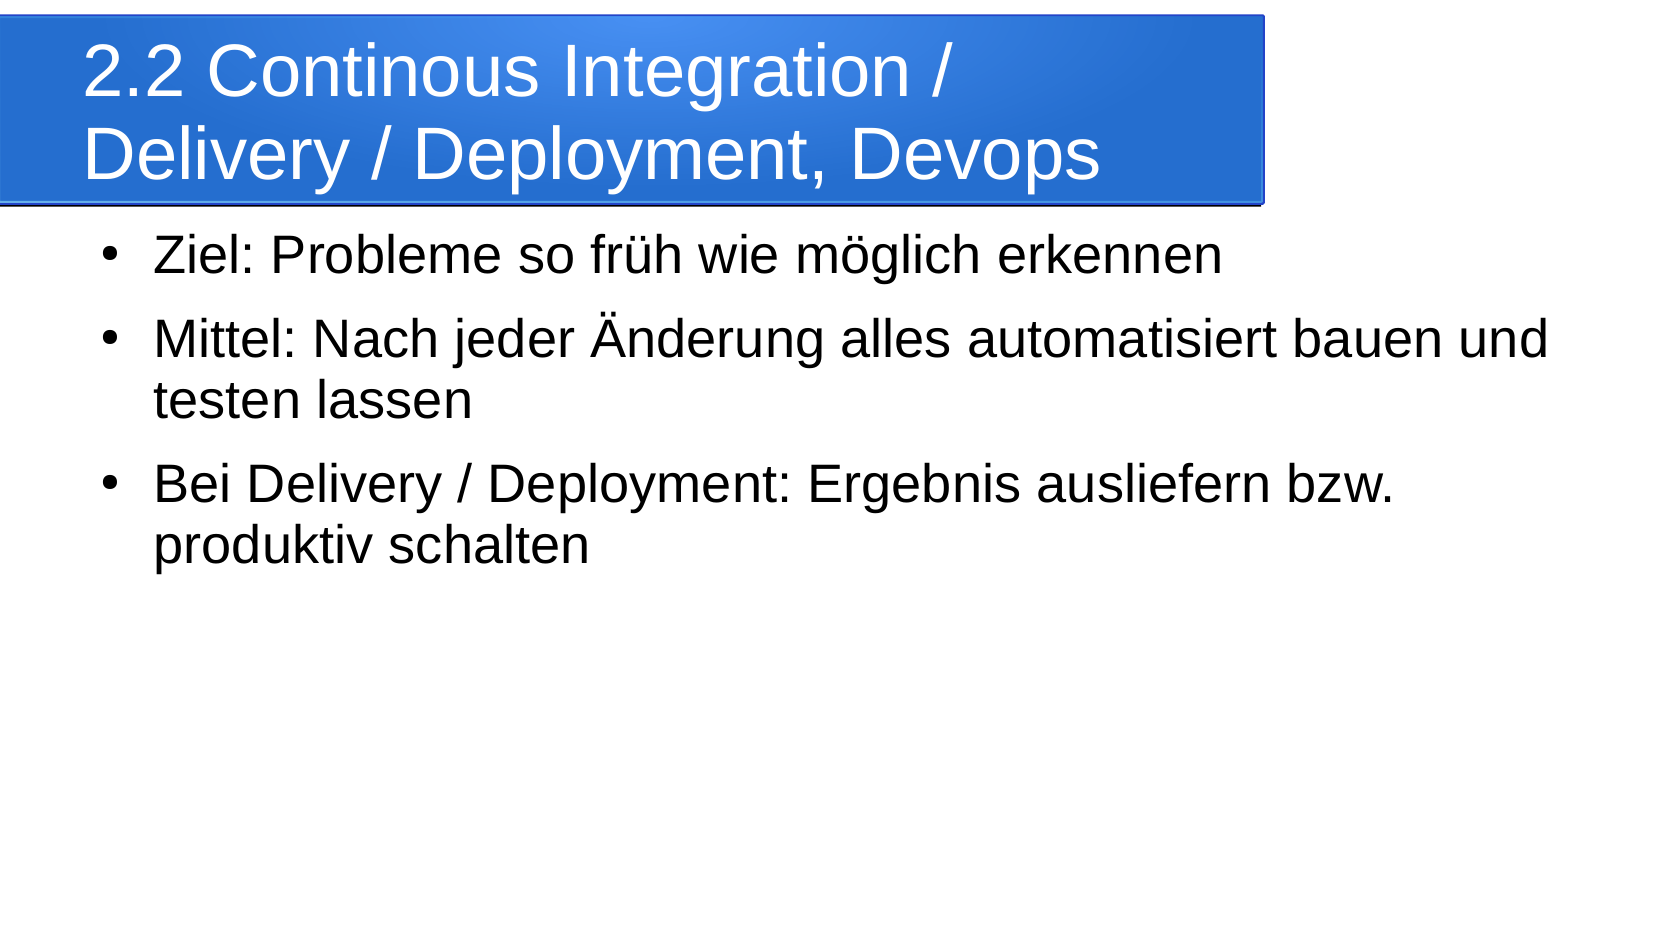

# 2.2 Continous Integration / Delivery / Deployment, Devops
Ziel: Probleme so früh wie möglich erkennen
Mittel: Nach jeder Änderung alles automatisiert bauen und testen lassen
Bei Delivery / Deployment: Ergebnis ausliefern bzw. produktiv schalten